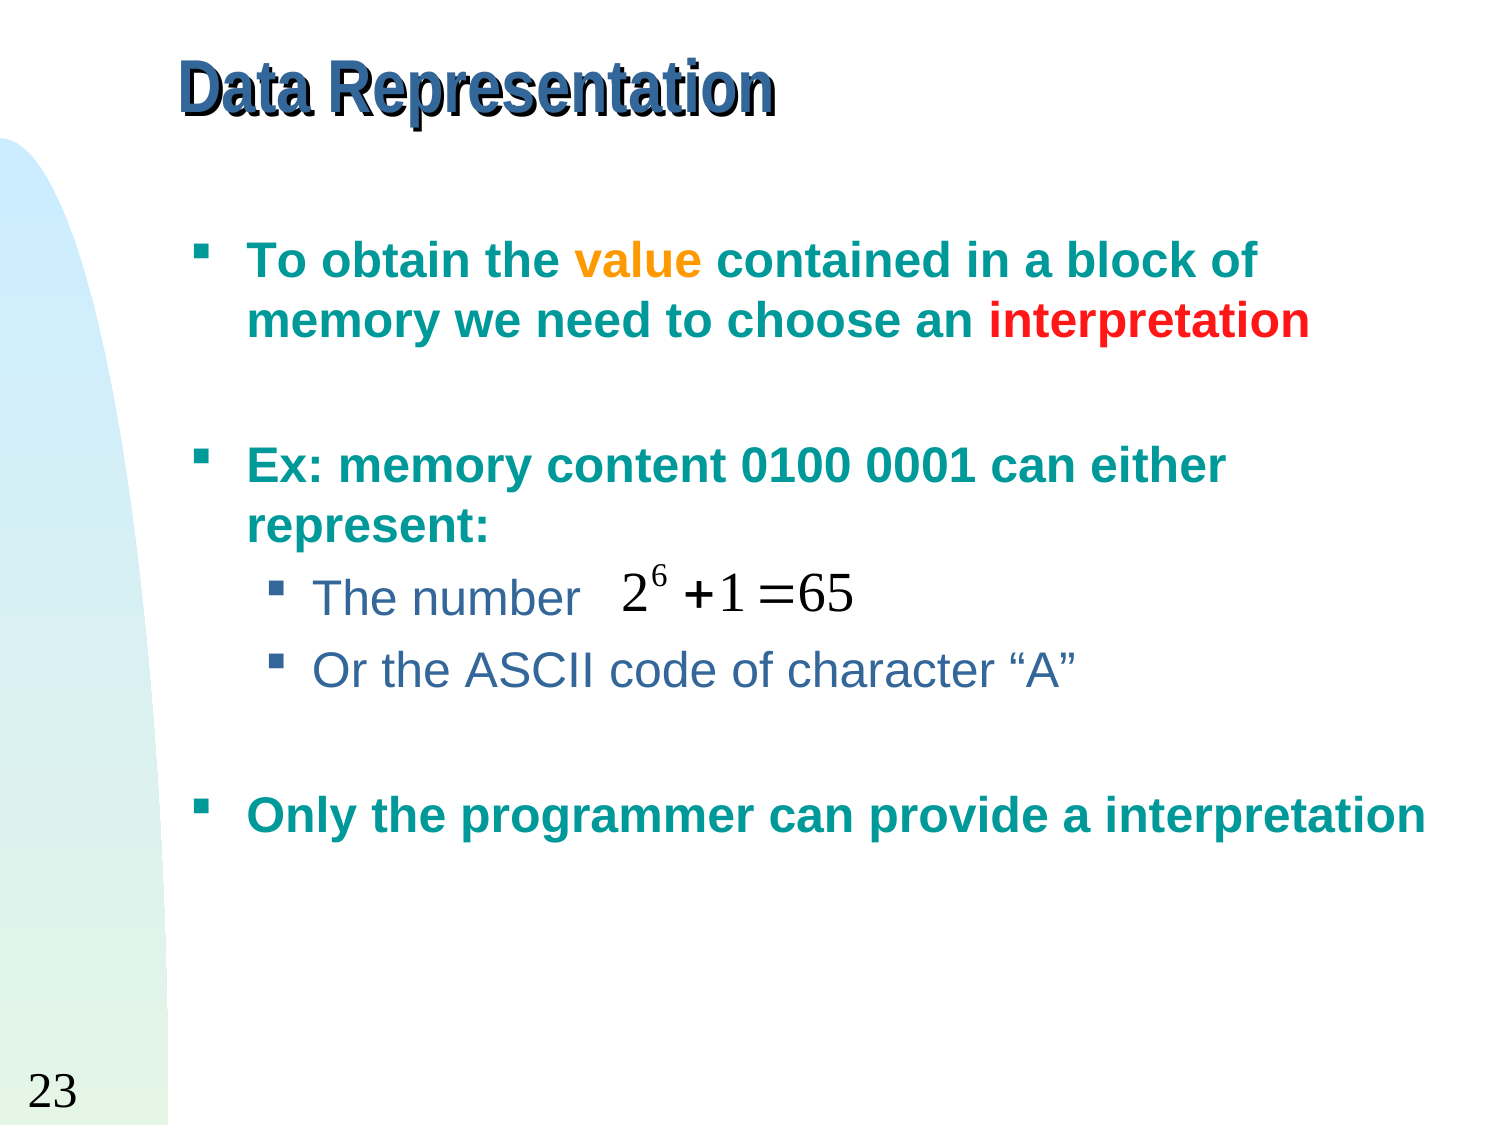

# Data Representation
To obtain the value contained in a block of memory we need to choose an interpretation
Ex: memory content 0100 0001 can either represent:
The number
Or the ASCII code of character “A”
Only the programmer can provide a interpretation
23